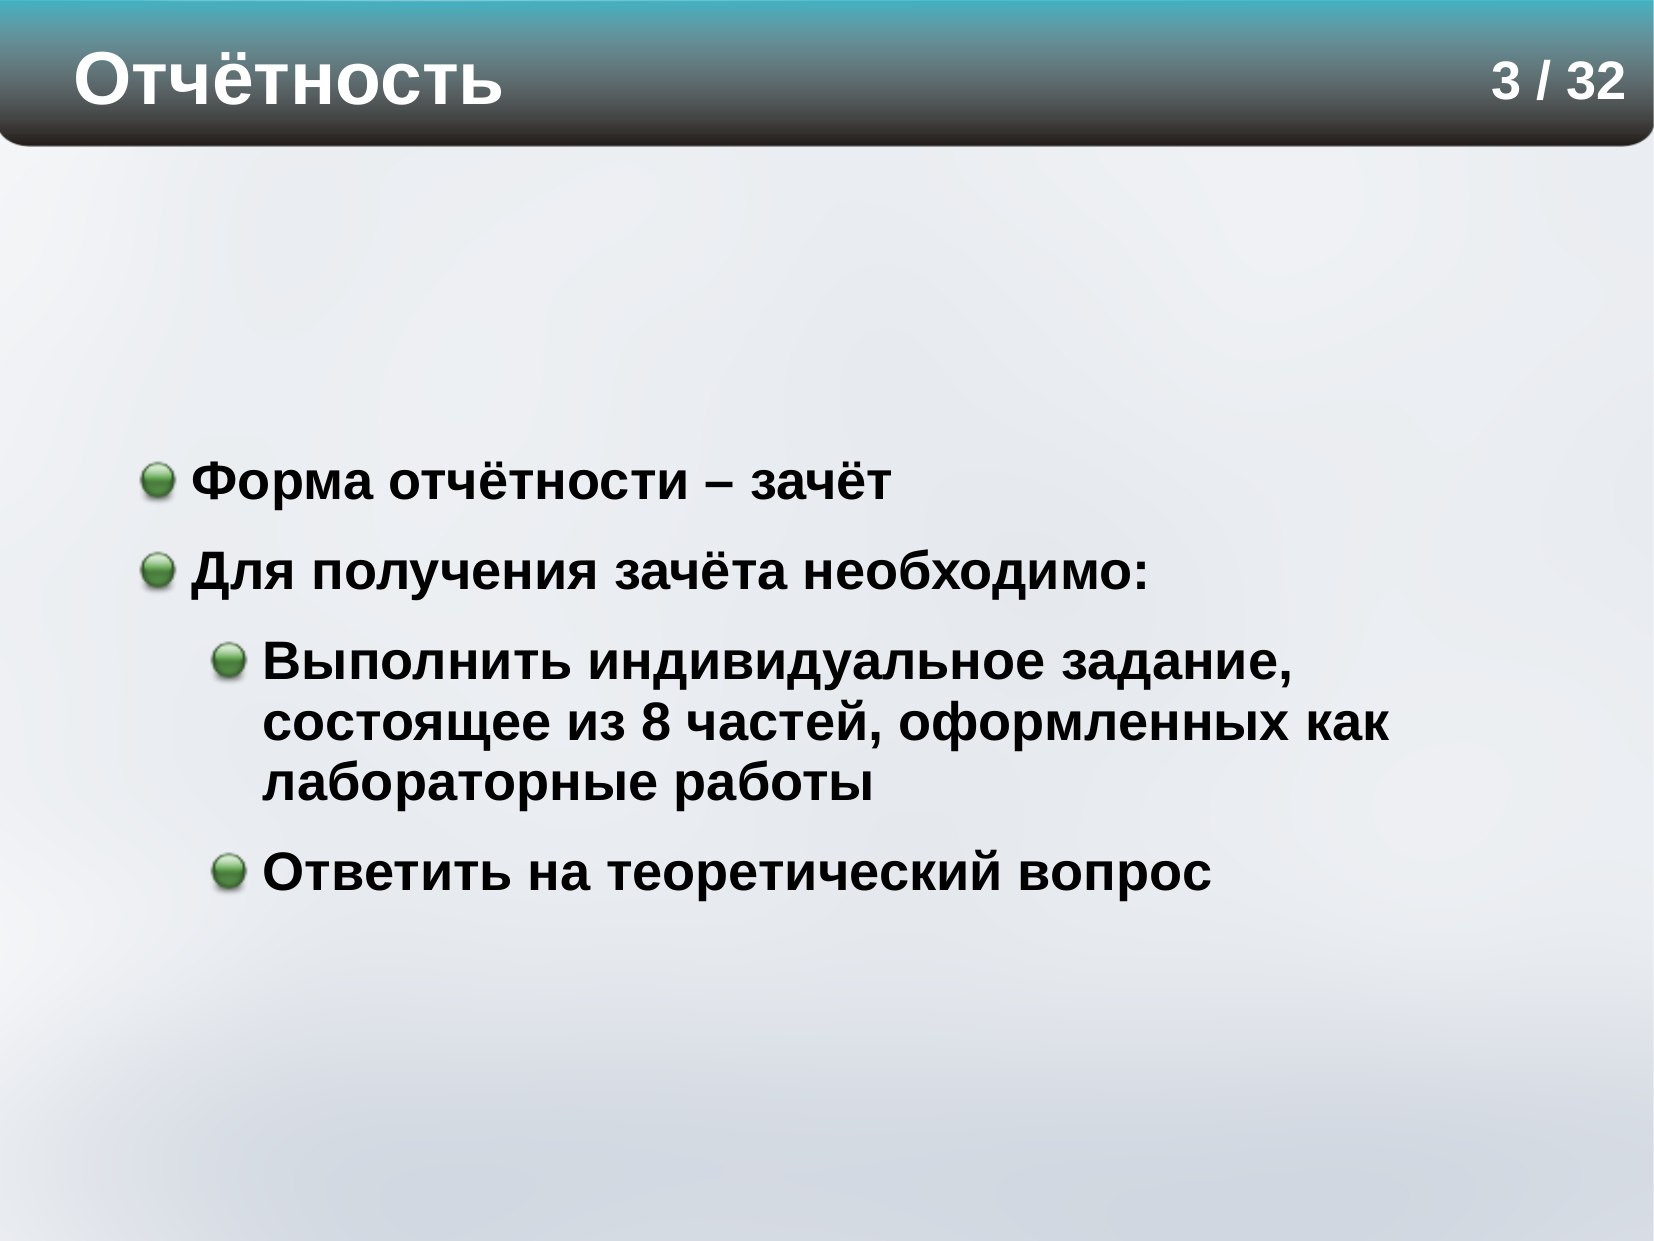

Отчётность
Форма отчётности – зачёт
Для получения зачёта необходимо:
Выполнить индивидуальное задание, состоящее из 8 частей, оформленных как лабораторные работы
Ответить на теоретический вопрос